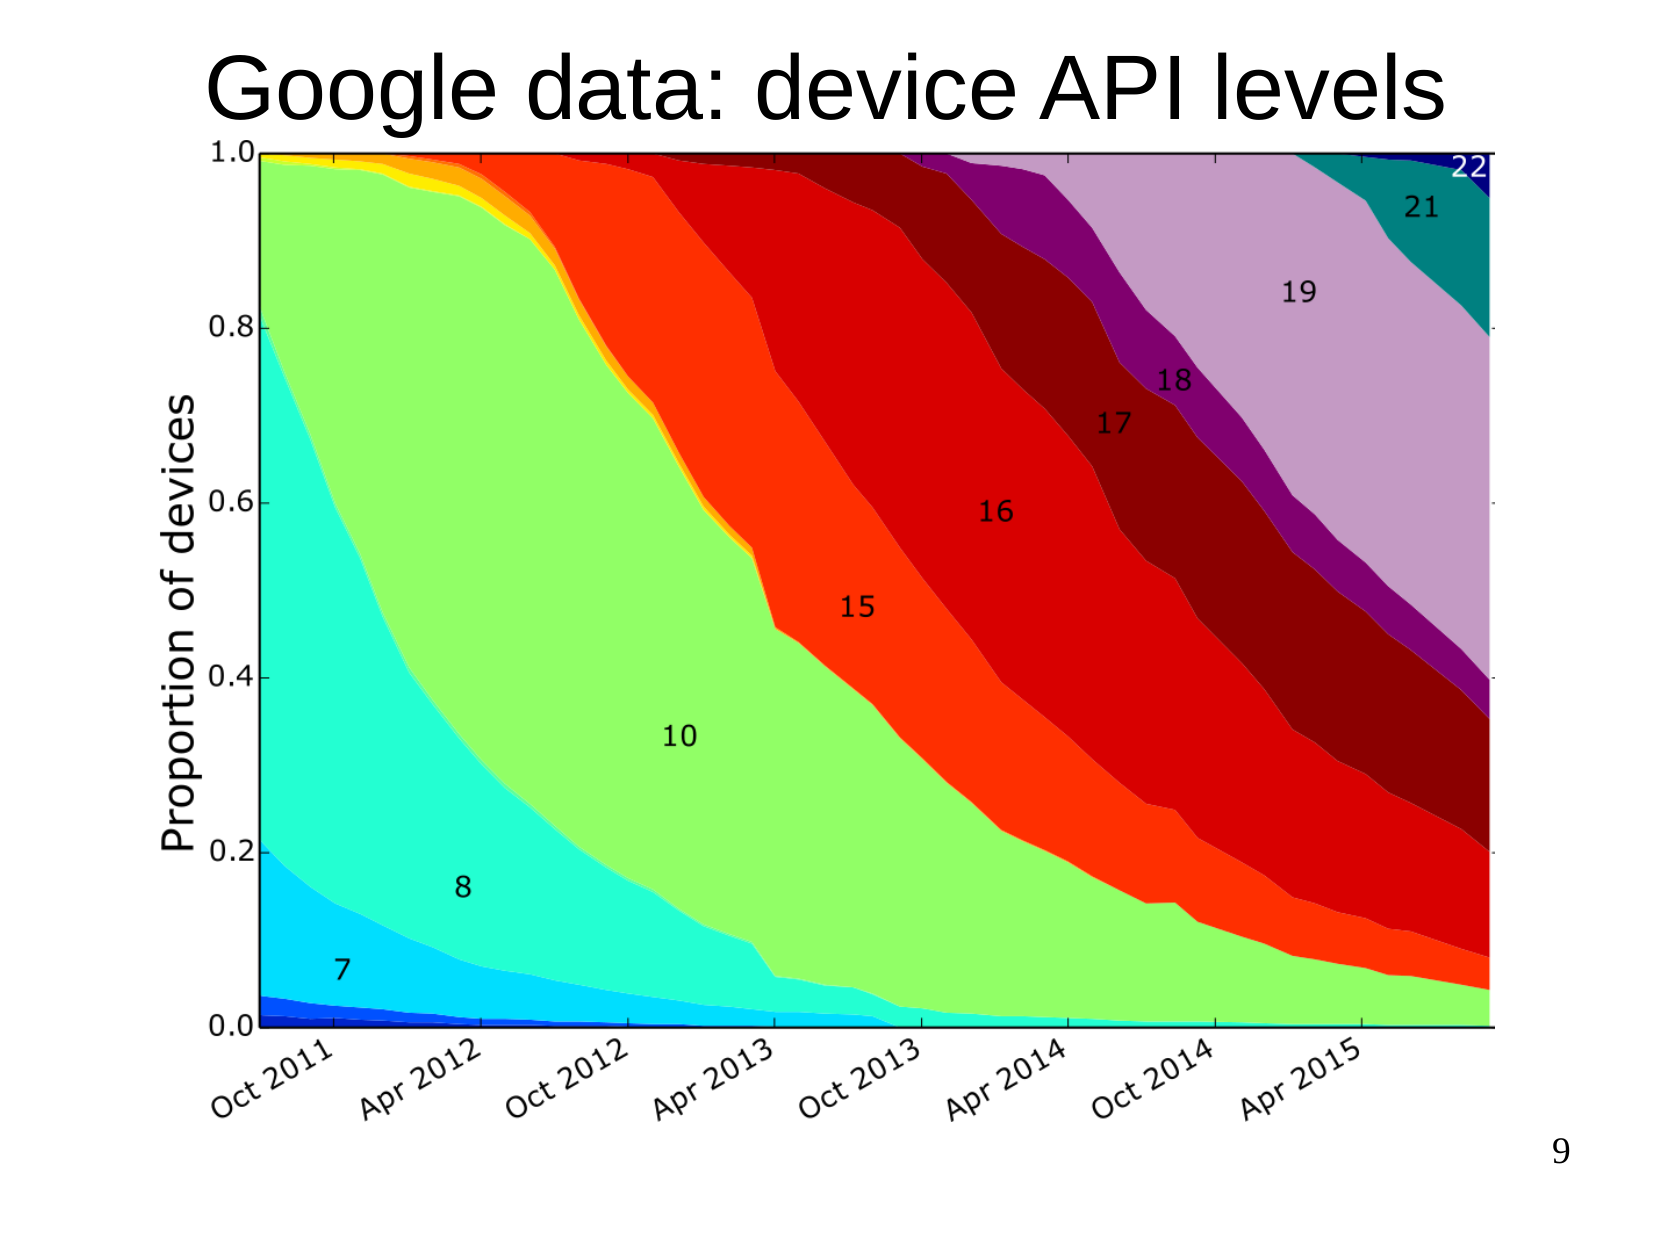

# Google data: device API levels
9